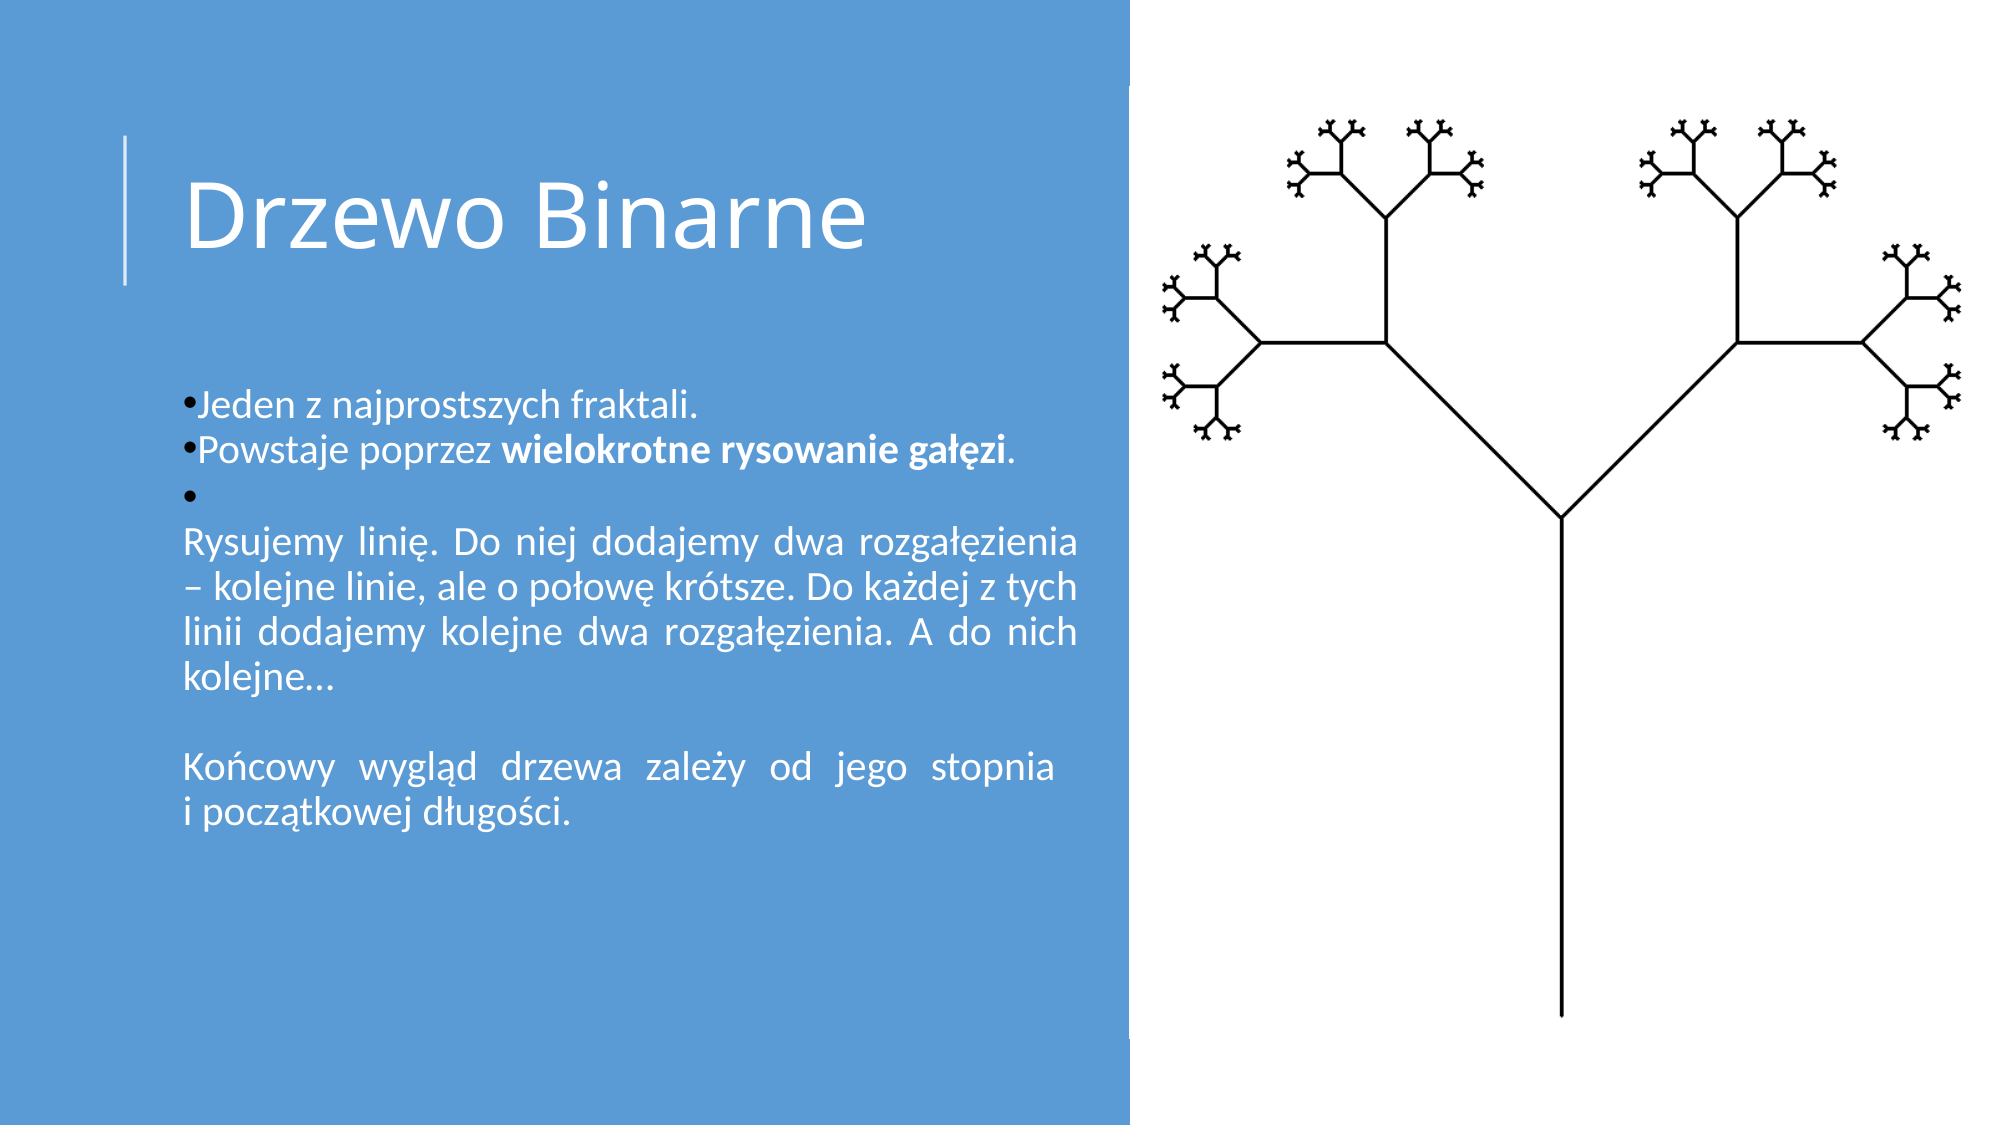

# Drzewo Binarne
Jeden z najprostszych fraktali.
Powstaje poprzez wielokrotne rysowanie gałęzi.
Rysujemy linię. Do niej dodajemy dwa rozgałęzienia – kolejne linie, ale o połowę krótsze. Do każdej z tych linii dodajemy kolejne dwa rozgałęzienia. A do nich kolejne…
Końcowy wygląd drzewa zależy od jego stopnia
i początkowej długości.